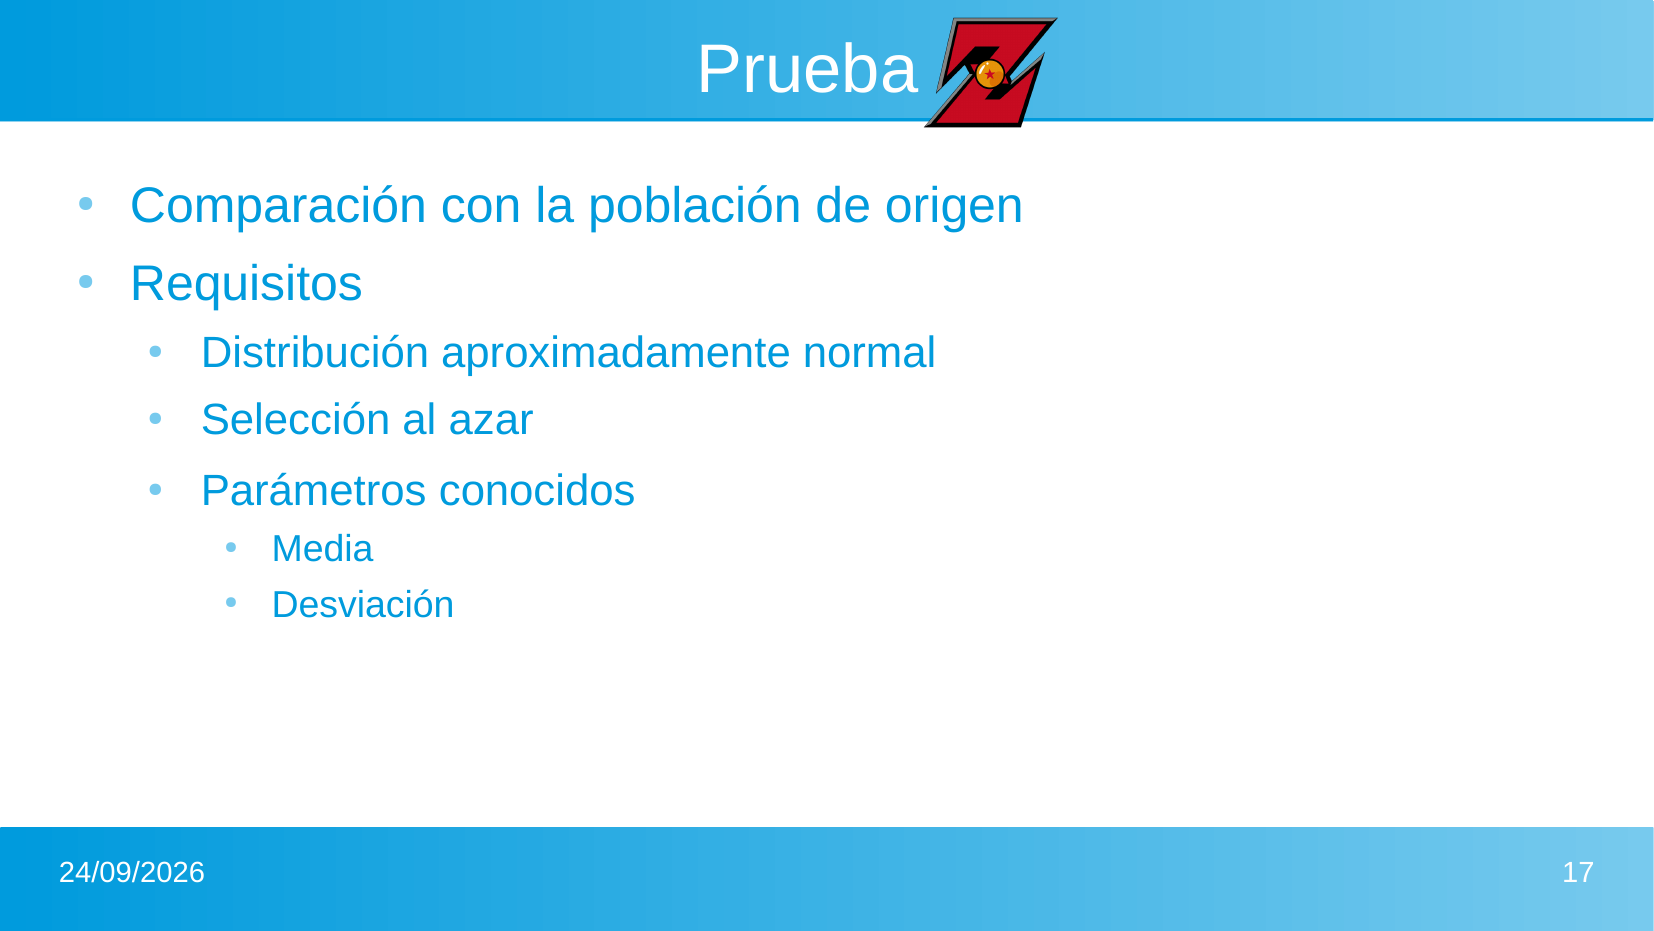

# Prueba
Comparación con la población de origen
Requisitos
Distribución aproximadamente normal
Selección al azar
Parámetros conocidos
Media
Desviación
17